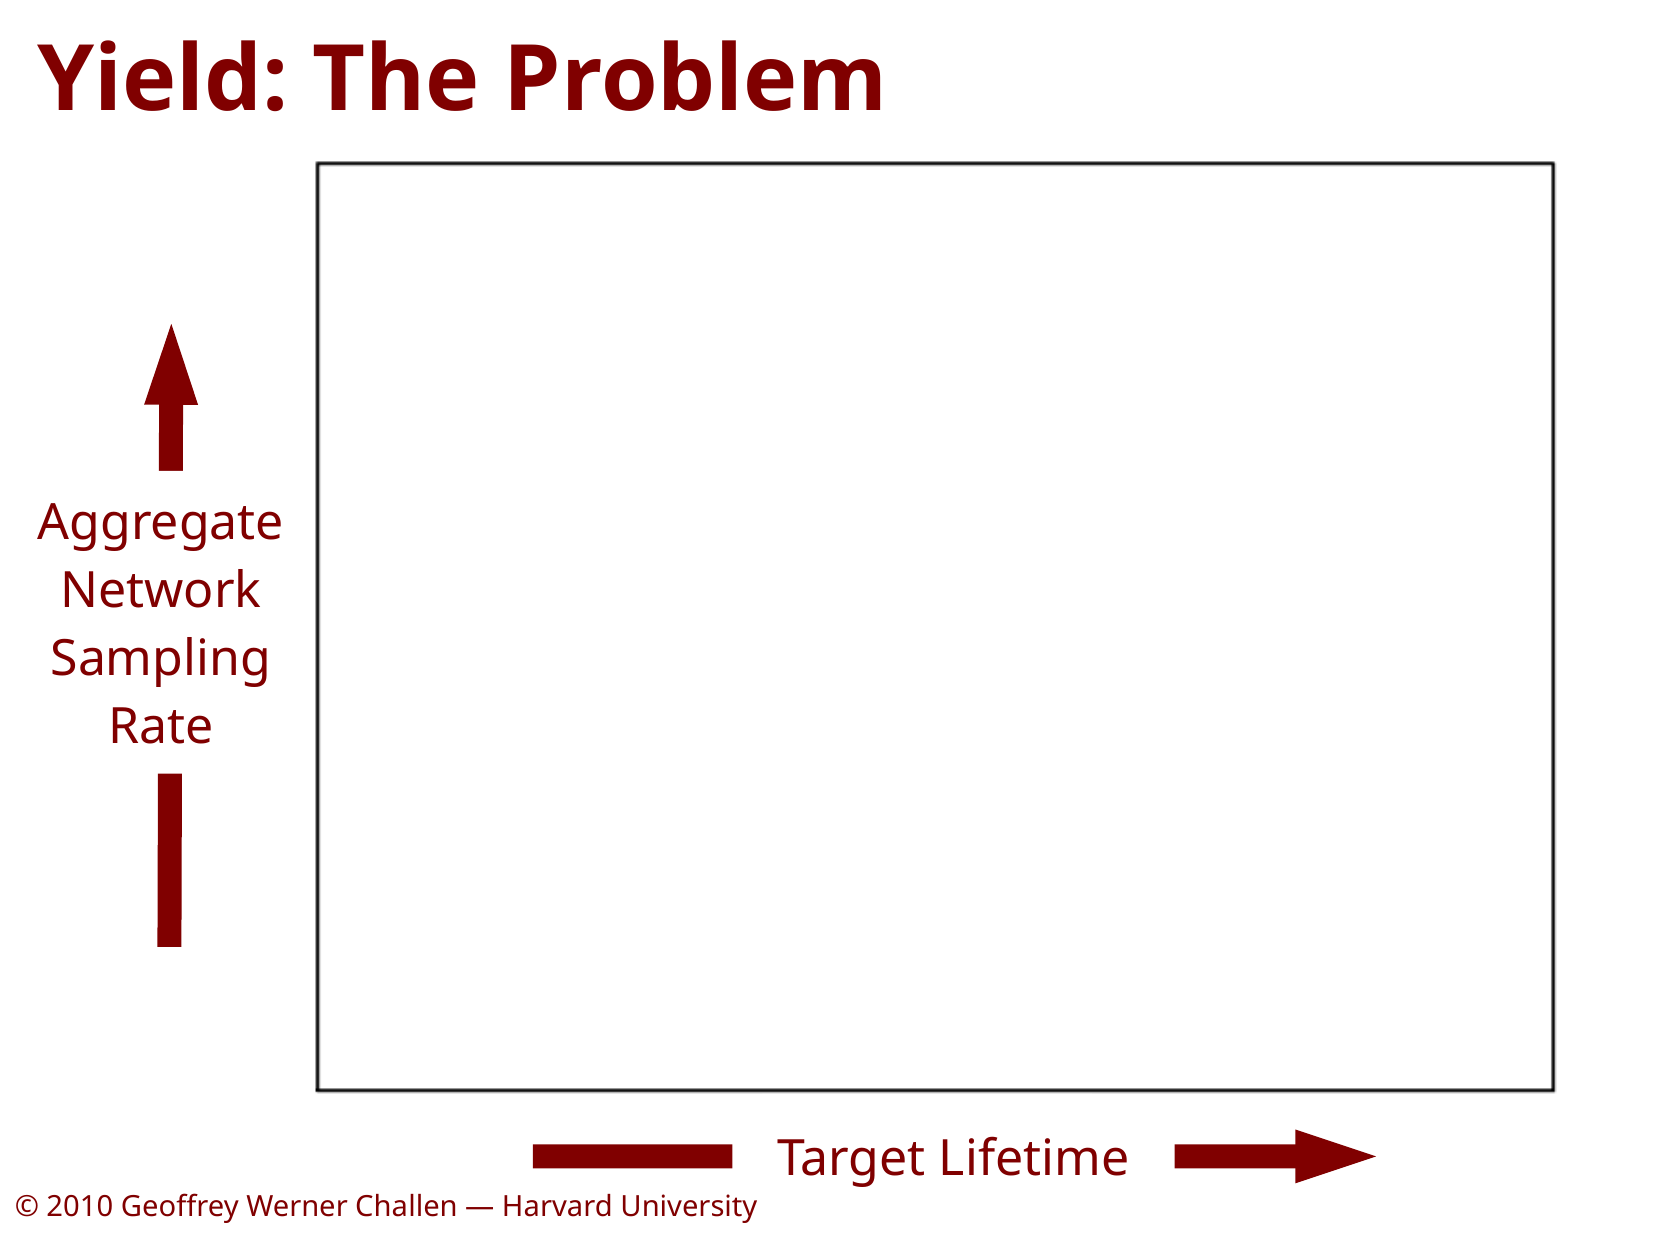

# Yield: The Problem
Aggregate Network
Sampling Rate
Target Lifetime